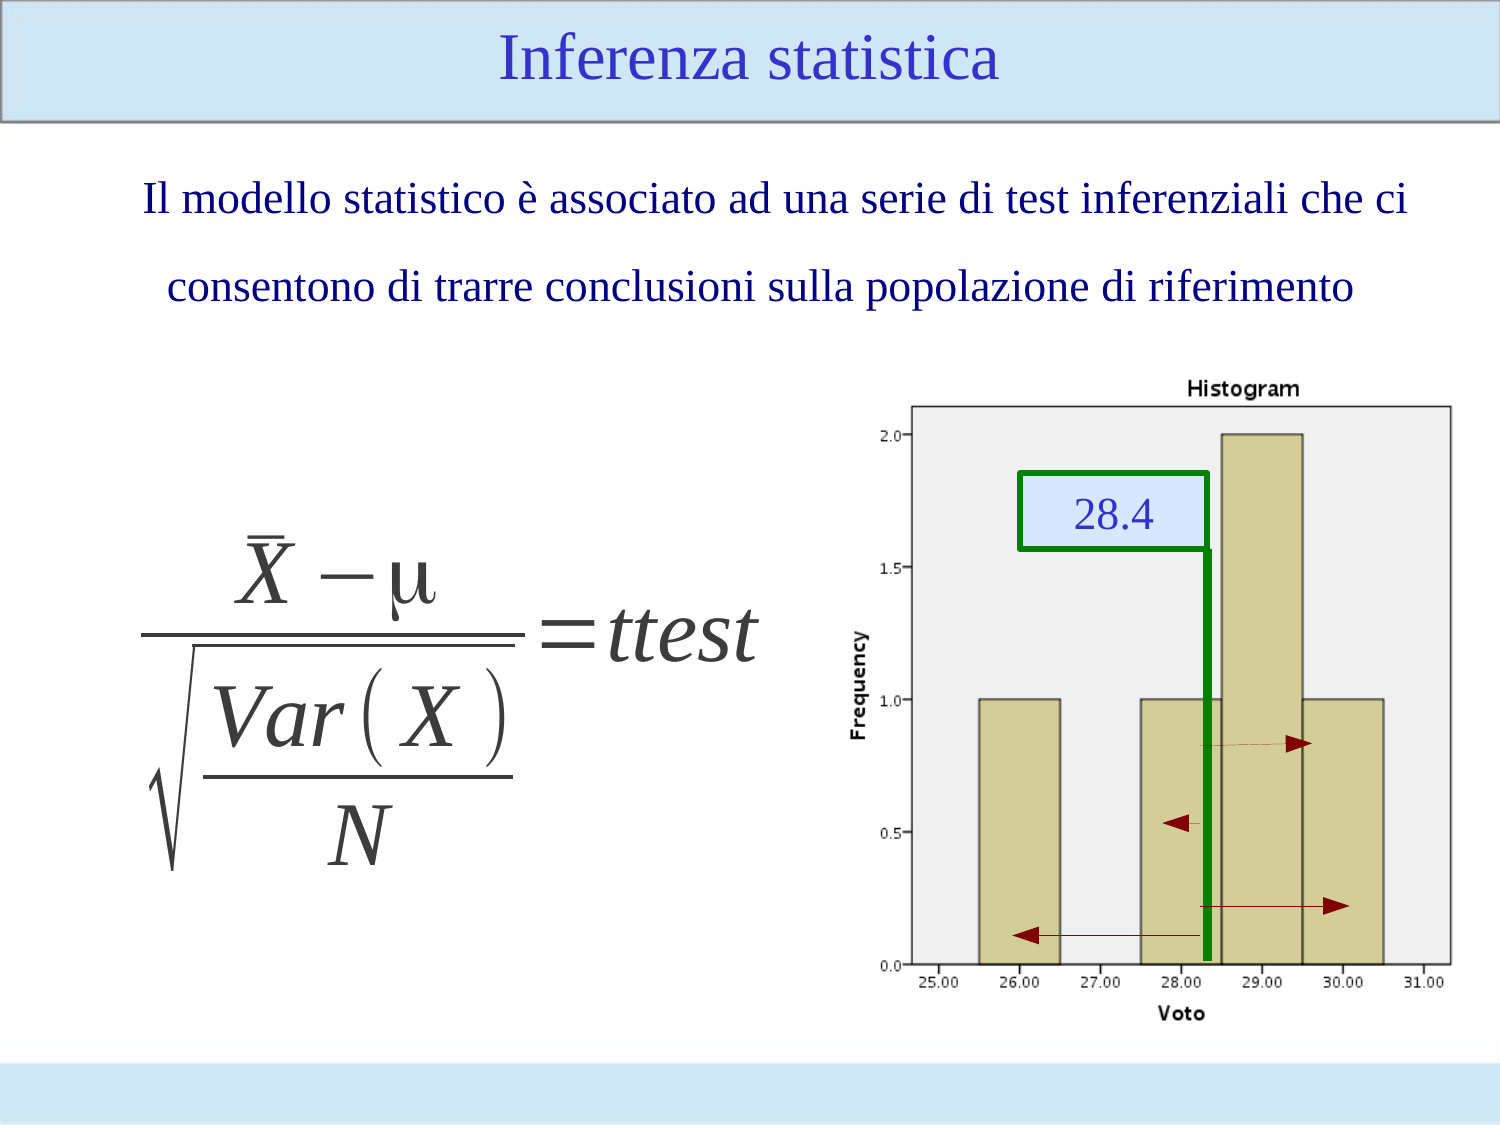

# Inferenza statistica
Il modello statistico è associato ad una serie di test inferenziali che ci consentono di trarre conclusioni sulla popolazione di riferimento
28.4
16